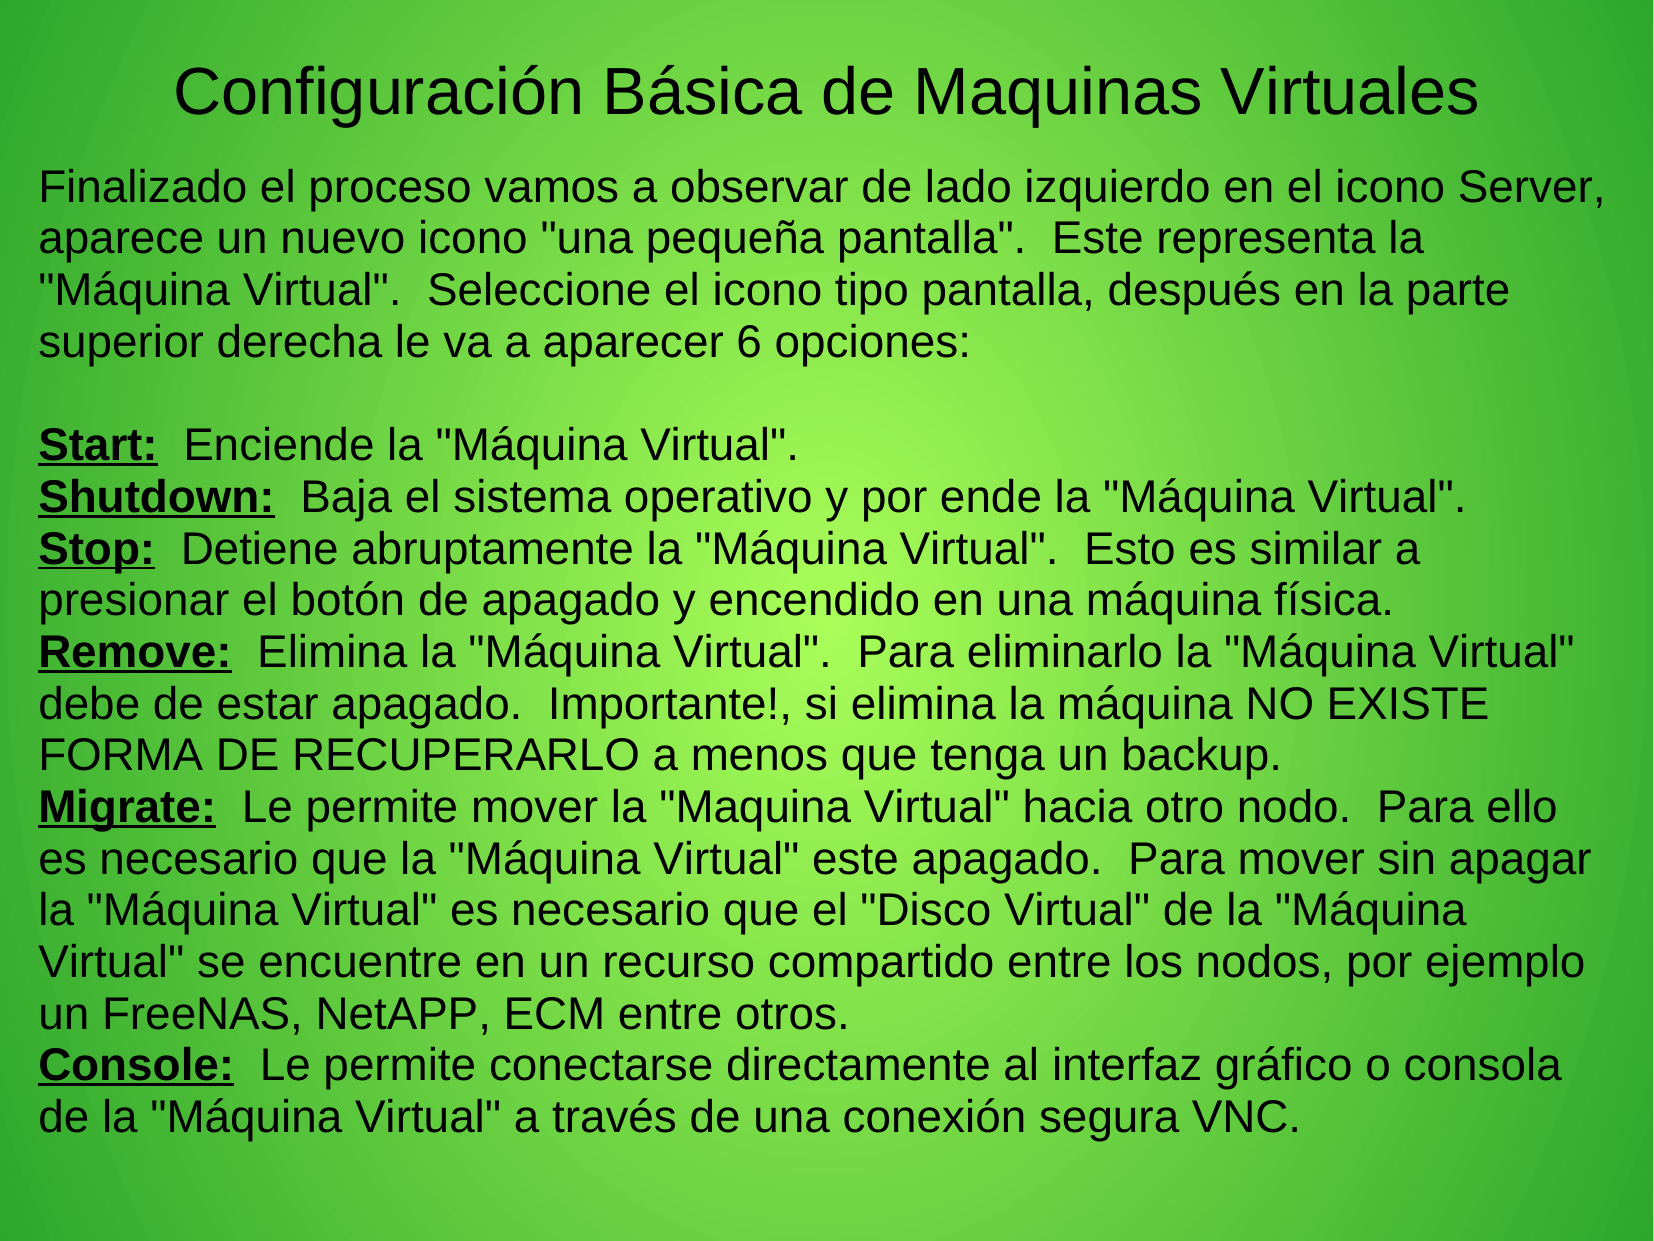

Configuración Básica de Maquinas Virtuales
Finalizado el proceso vamos a observar de lado izquierdo en el icono Server, aparece un nuevo icono "una pequeña pantalla". Este representa la "Máquina Virtual". Seleccione el icono tipo pantalla, después en la parte superior derecha le va a aparecer 6 opciones:
Start: Enciende la "Máquina Virtual".
Shutdown: Baja el sistema operativo y por ende la "Máquina Virtual".
Stop: Detiene abruptamente la "Máquina Virtual". Esto es similar a presionar el botón de apagado y encendido en una máquina física.
Remove: Elimina la "Máquina Virtual". Para eliminarlo la "Máquina Virtual" debe de estar apagado. Importante!, si elimina la máquina NO EXISTE FORMA DE RECUPERARLO a menos que tenga un backup.
Migrate: Le permite mover la "Maquina Virtual" hacia otro nodo. Para ello es necesario que la "Máquina Virtual" este apagado. Para mover sin apagar la "Máquina Virtual" es necesario que el "Disco Virtual" de la "Máquina Virtual" se encuentre en un recurso compartido entre los nodos, por ejemplo un FreeNAS, NetAPP, ECM entre otros.
Console: Le permite conectarse directamente al interfaz gráfico o consola de la "Máquina Virtual" a través de una conexión segura VNC.